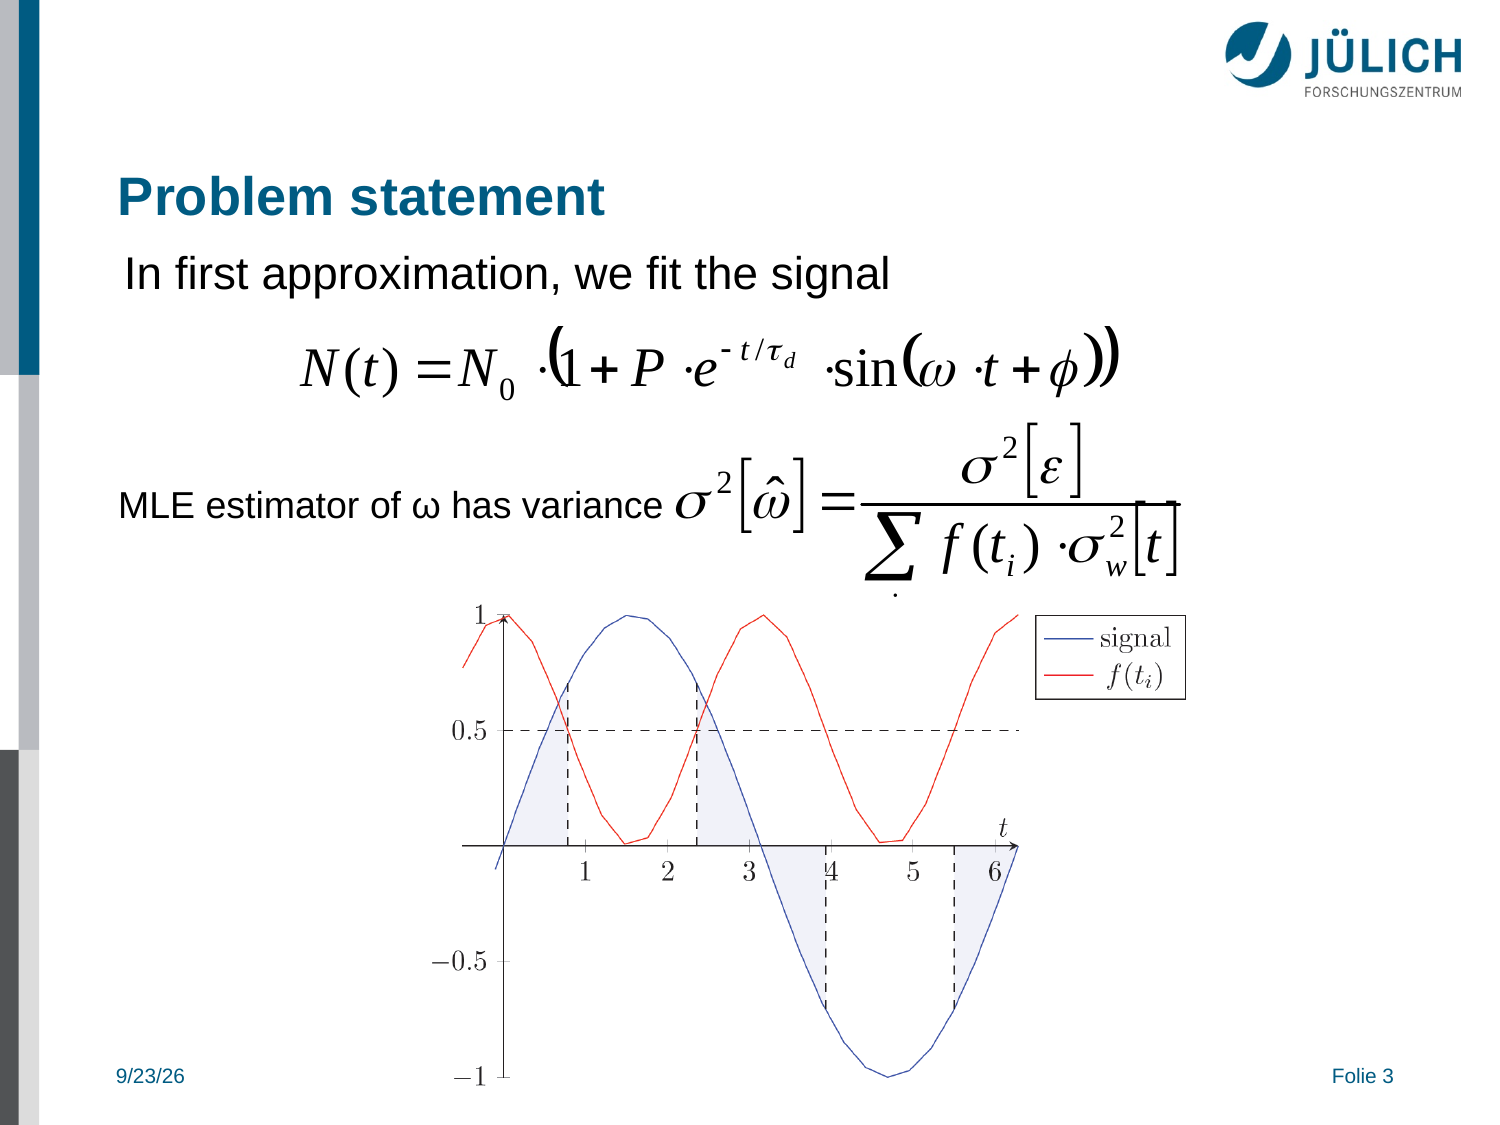

# Problem statement
In first approximation, we fit the signal
MLE estimator of ω has variance